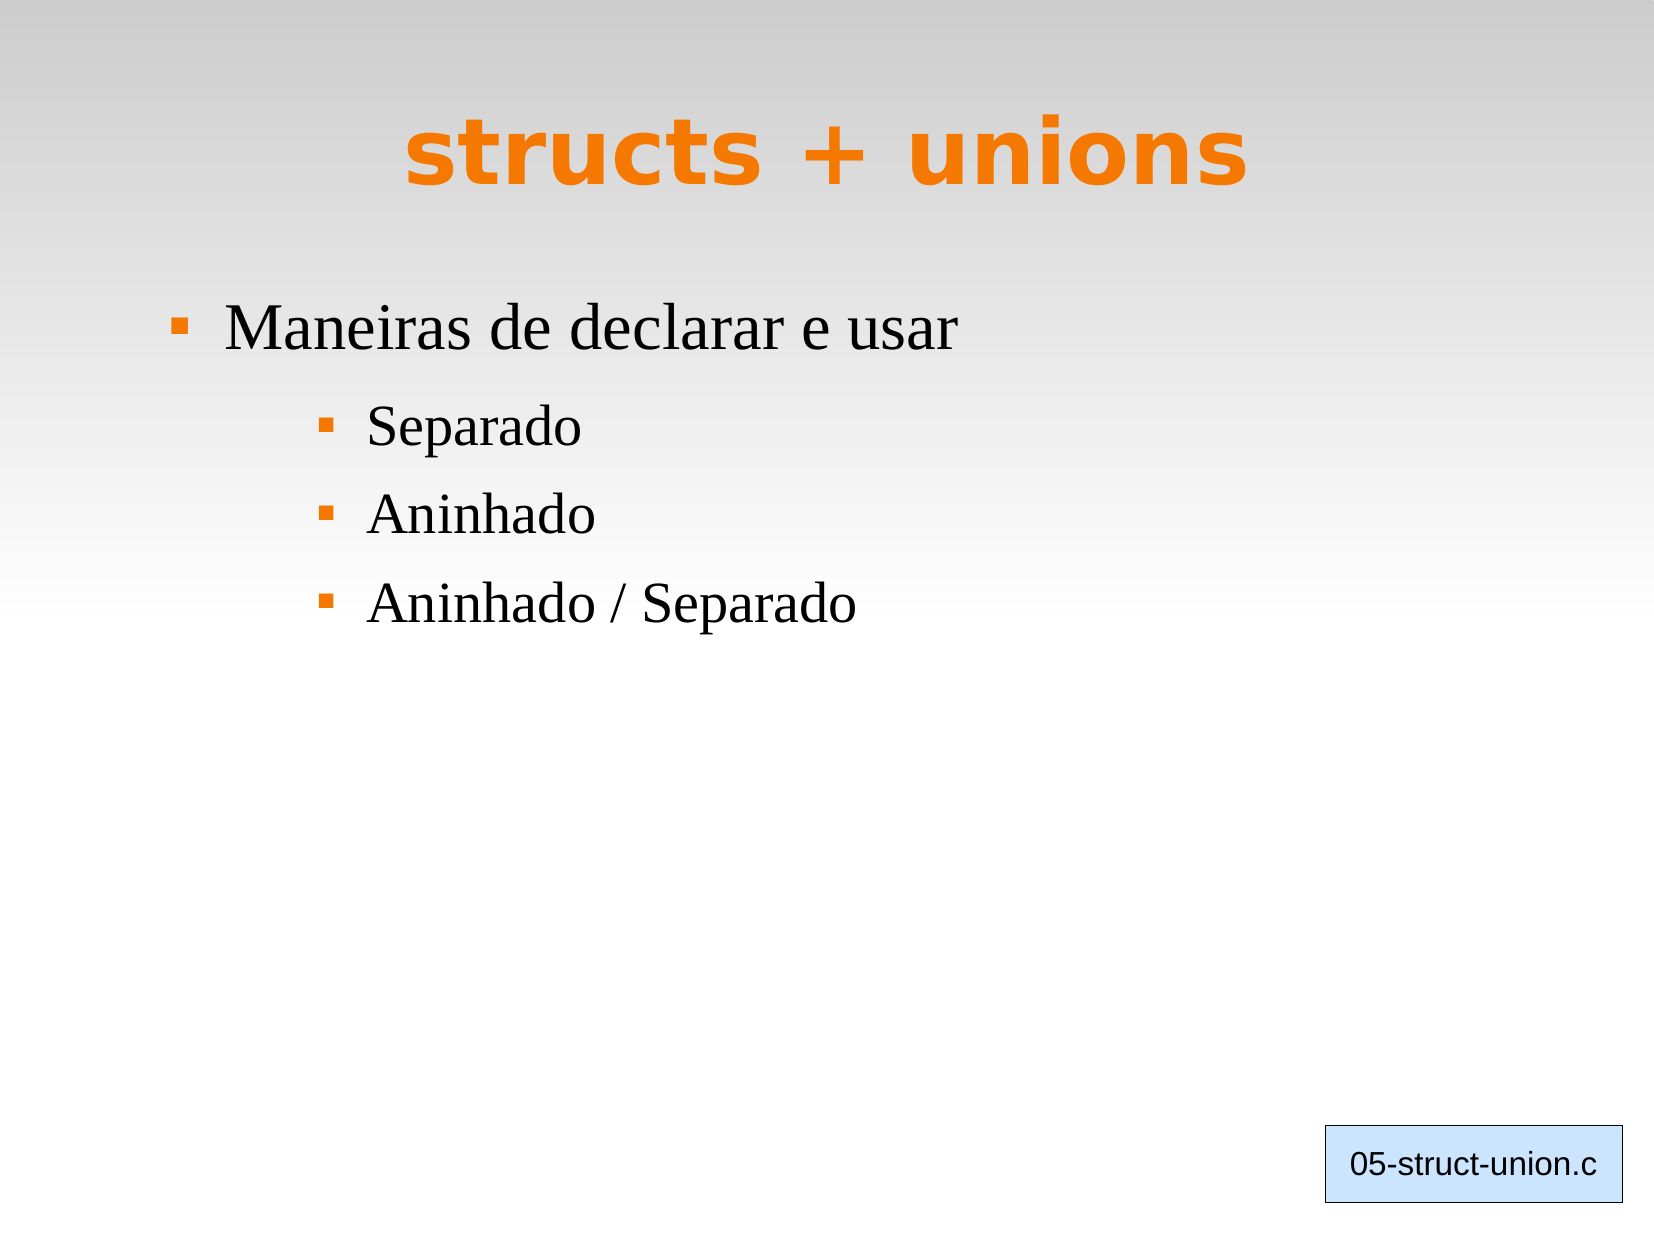

# structs + unions
Maneiras de declarar e usar
Separado
Aninhado
Aninhado / Separado
05-struct-union.c